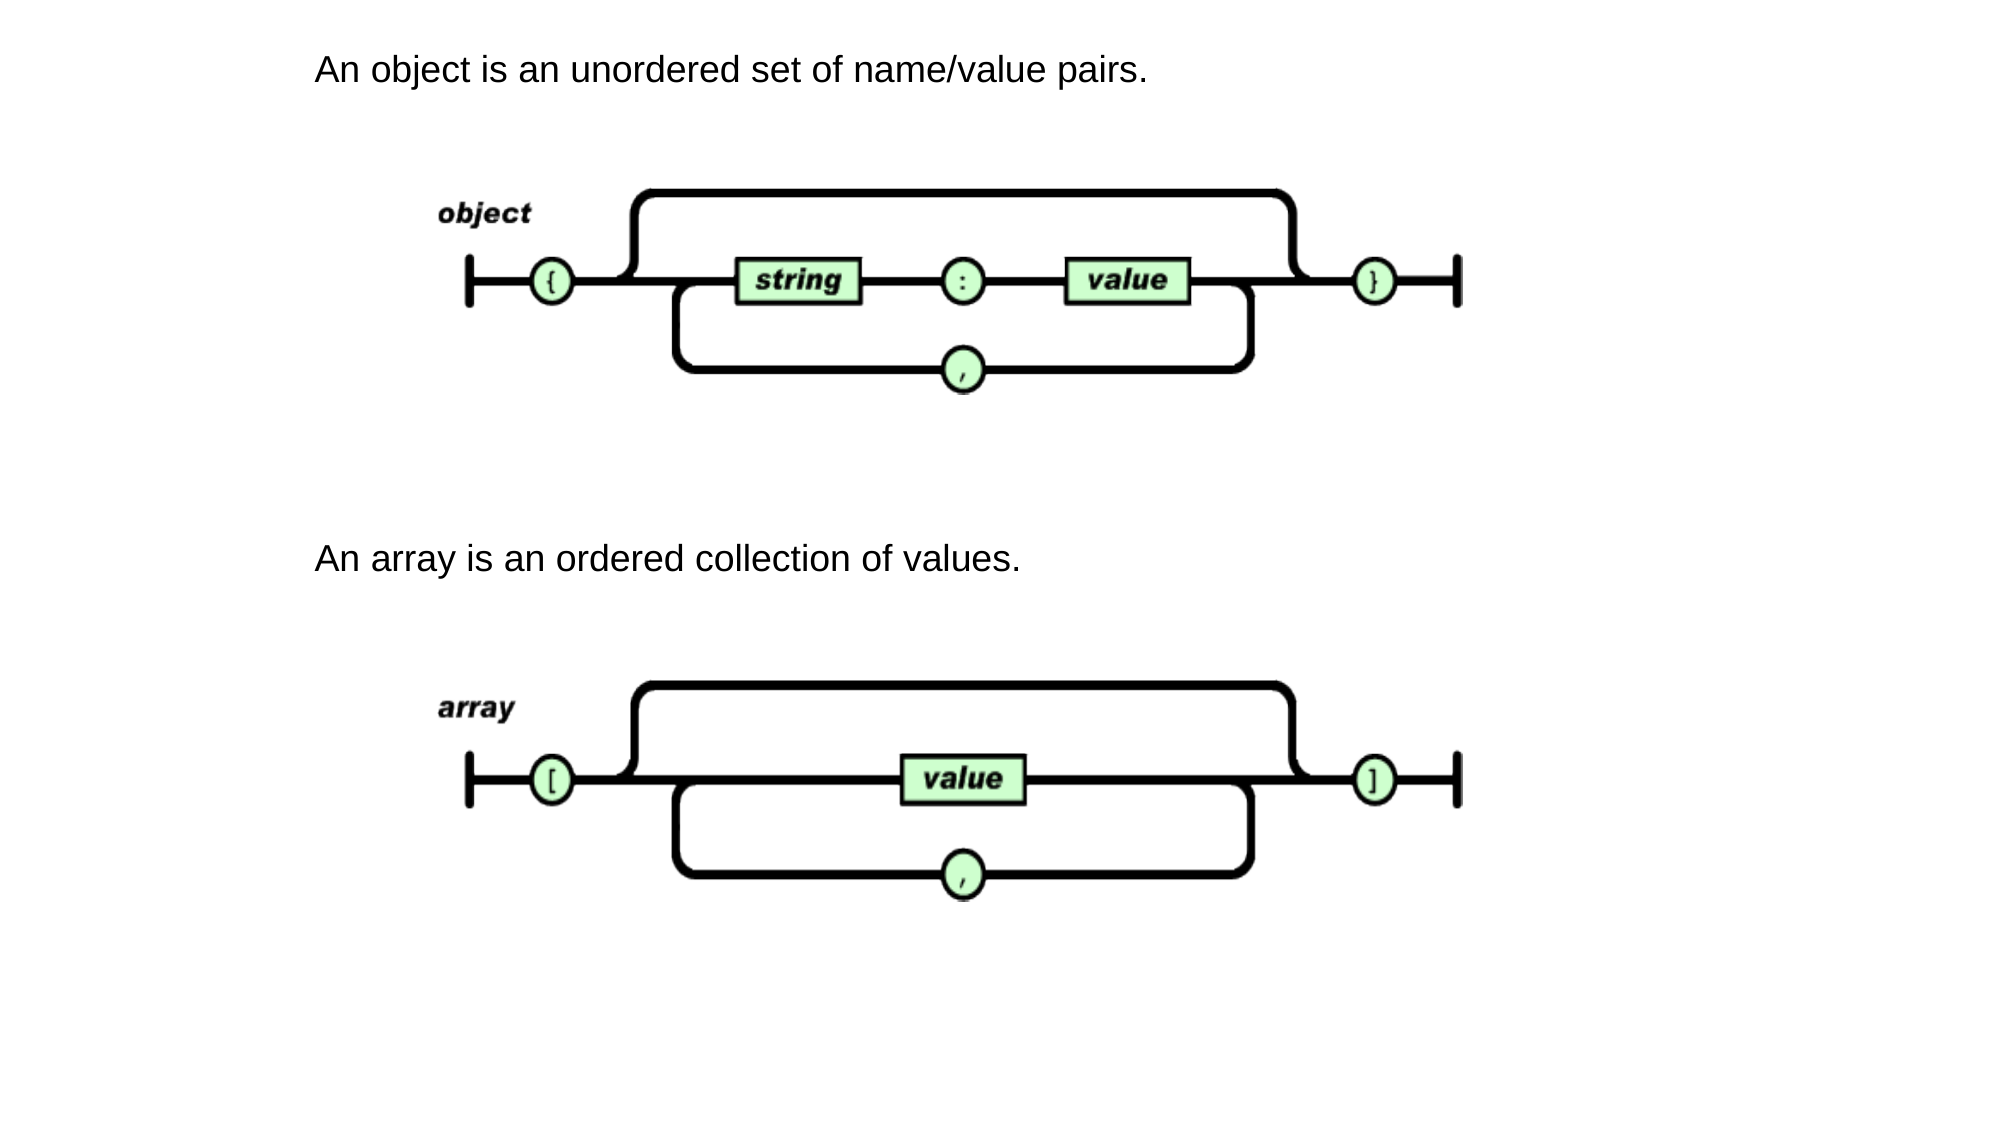

An object is an unordered set of name/value pairs.
An array is an ordered collection of values.